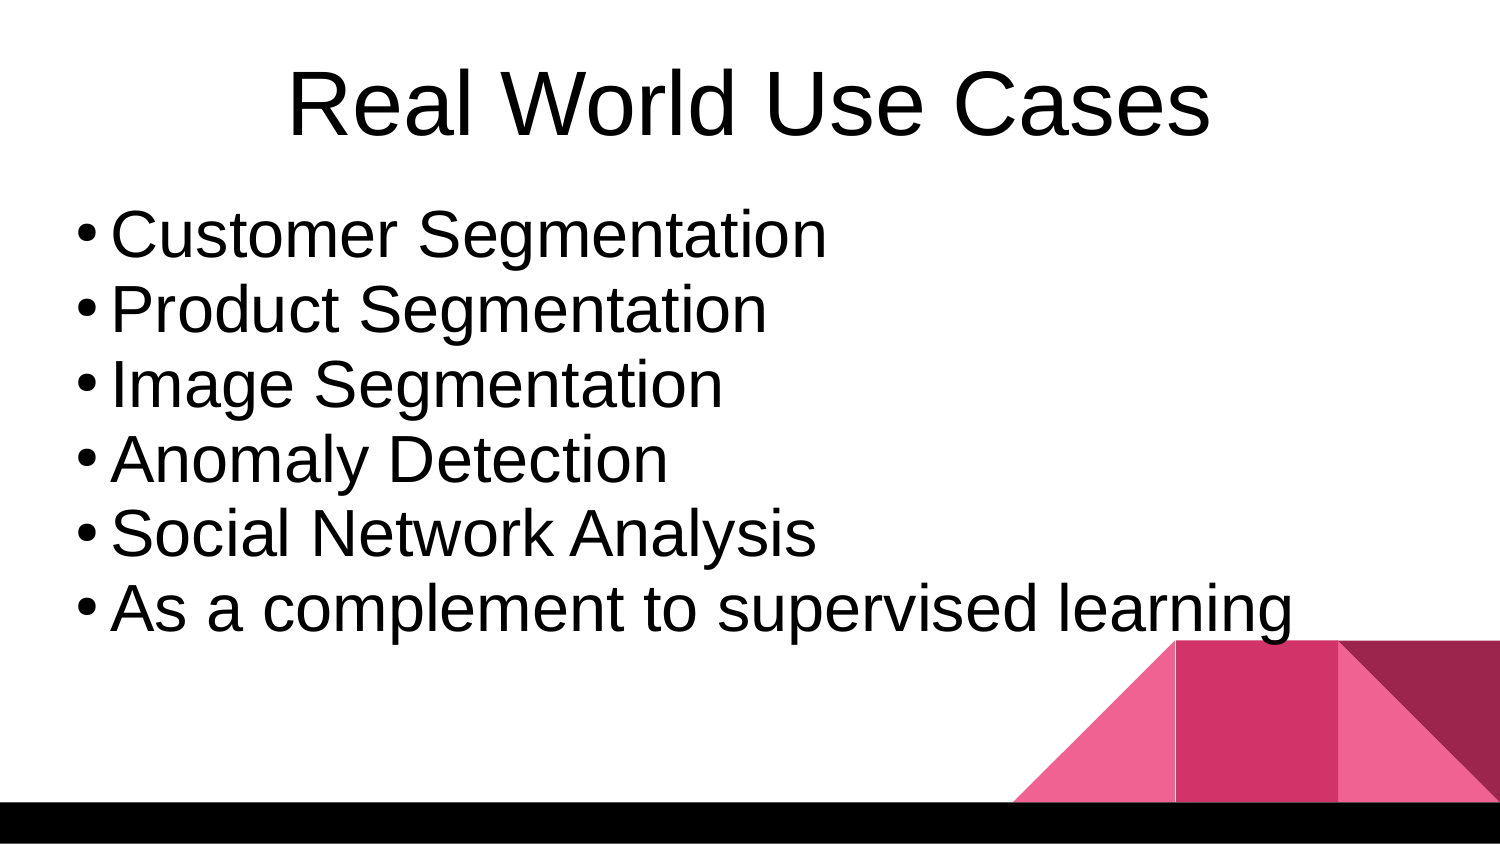

# Real World Use Cases
Customer Segmentation
Product Segmentation
Image Segmentation
Anomaly Detection
Social Network Analysis
As a complement to supervised learning